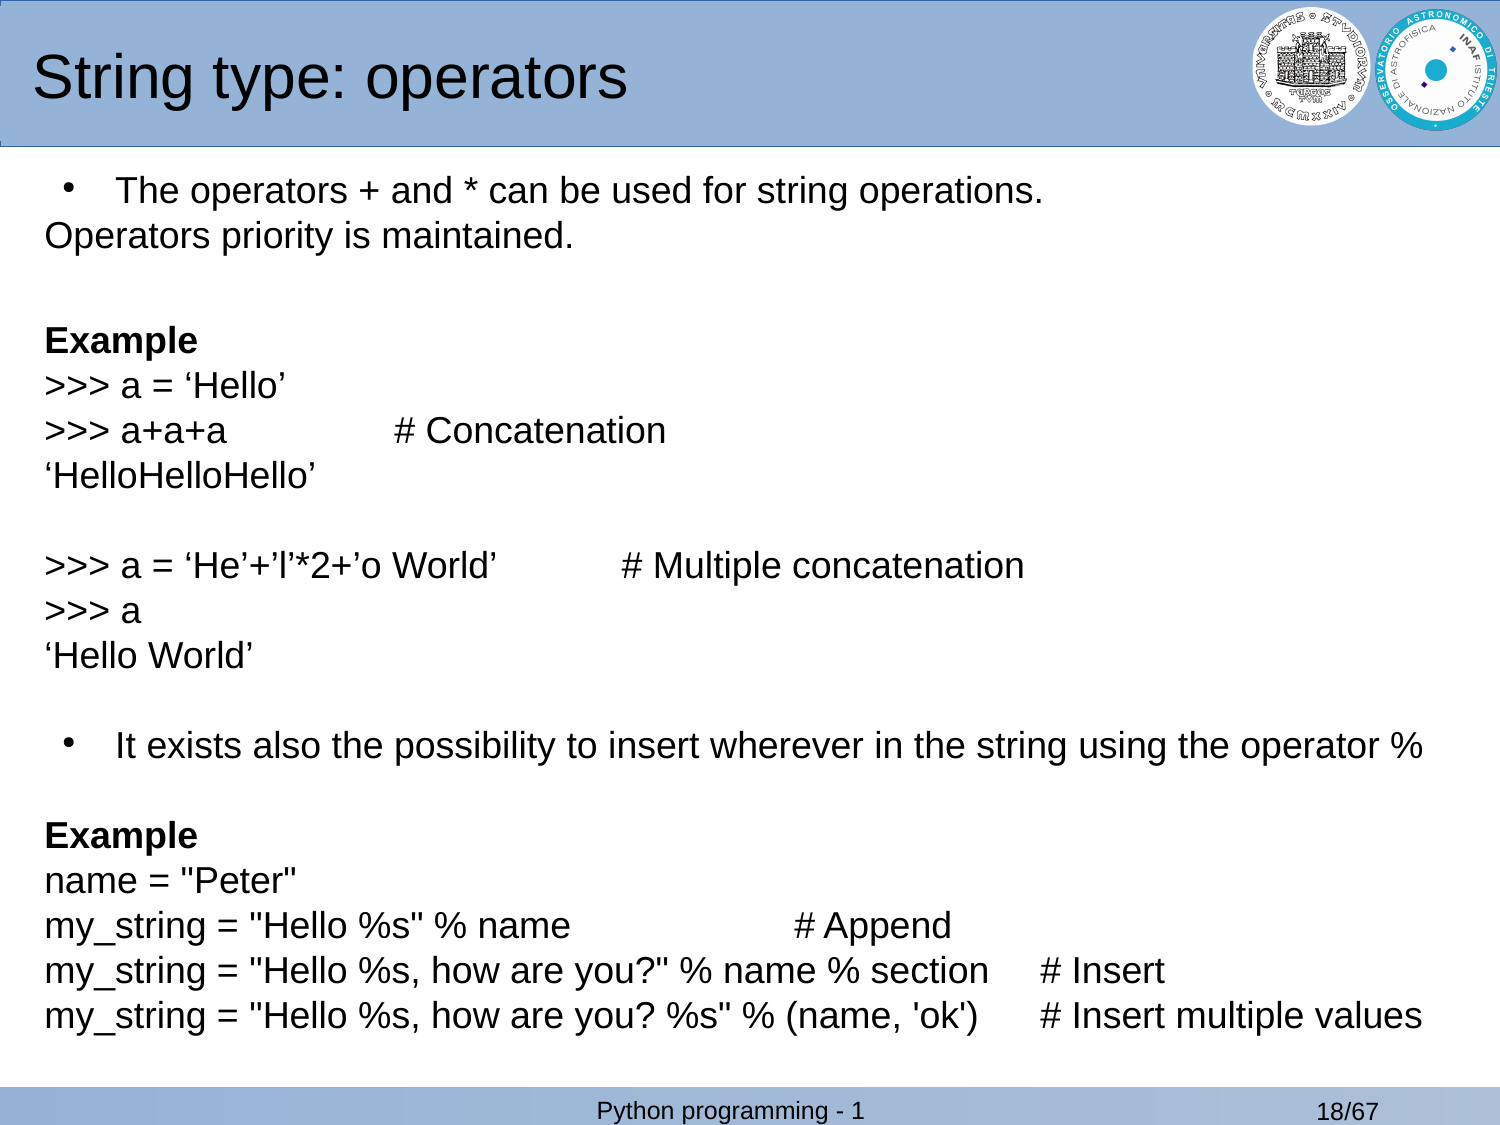

String type: operators
# The operators + and * can be used for string operations.
Operators priority is maintained.
Example
>>> a = ‘Hello’
>>> a+a+a # Concatenation
‘HelloHelloHello’
>>> a = ‘He’+’l’*2+’o World’ # Multiple concatenation
>>> a
‘Hello World’
It exists also the possibility to insert wherever in the string using the operator %
Example
name = "Peter"
my_string = "Hello %s" % name			# Append
my_string = "Hello %s, how are you?" % name % section	 # Insert
my_string = "Hello %s, how are you? %s" % (name, 'ok')	 # Insert multiple values